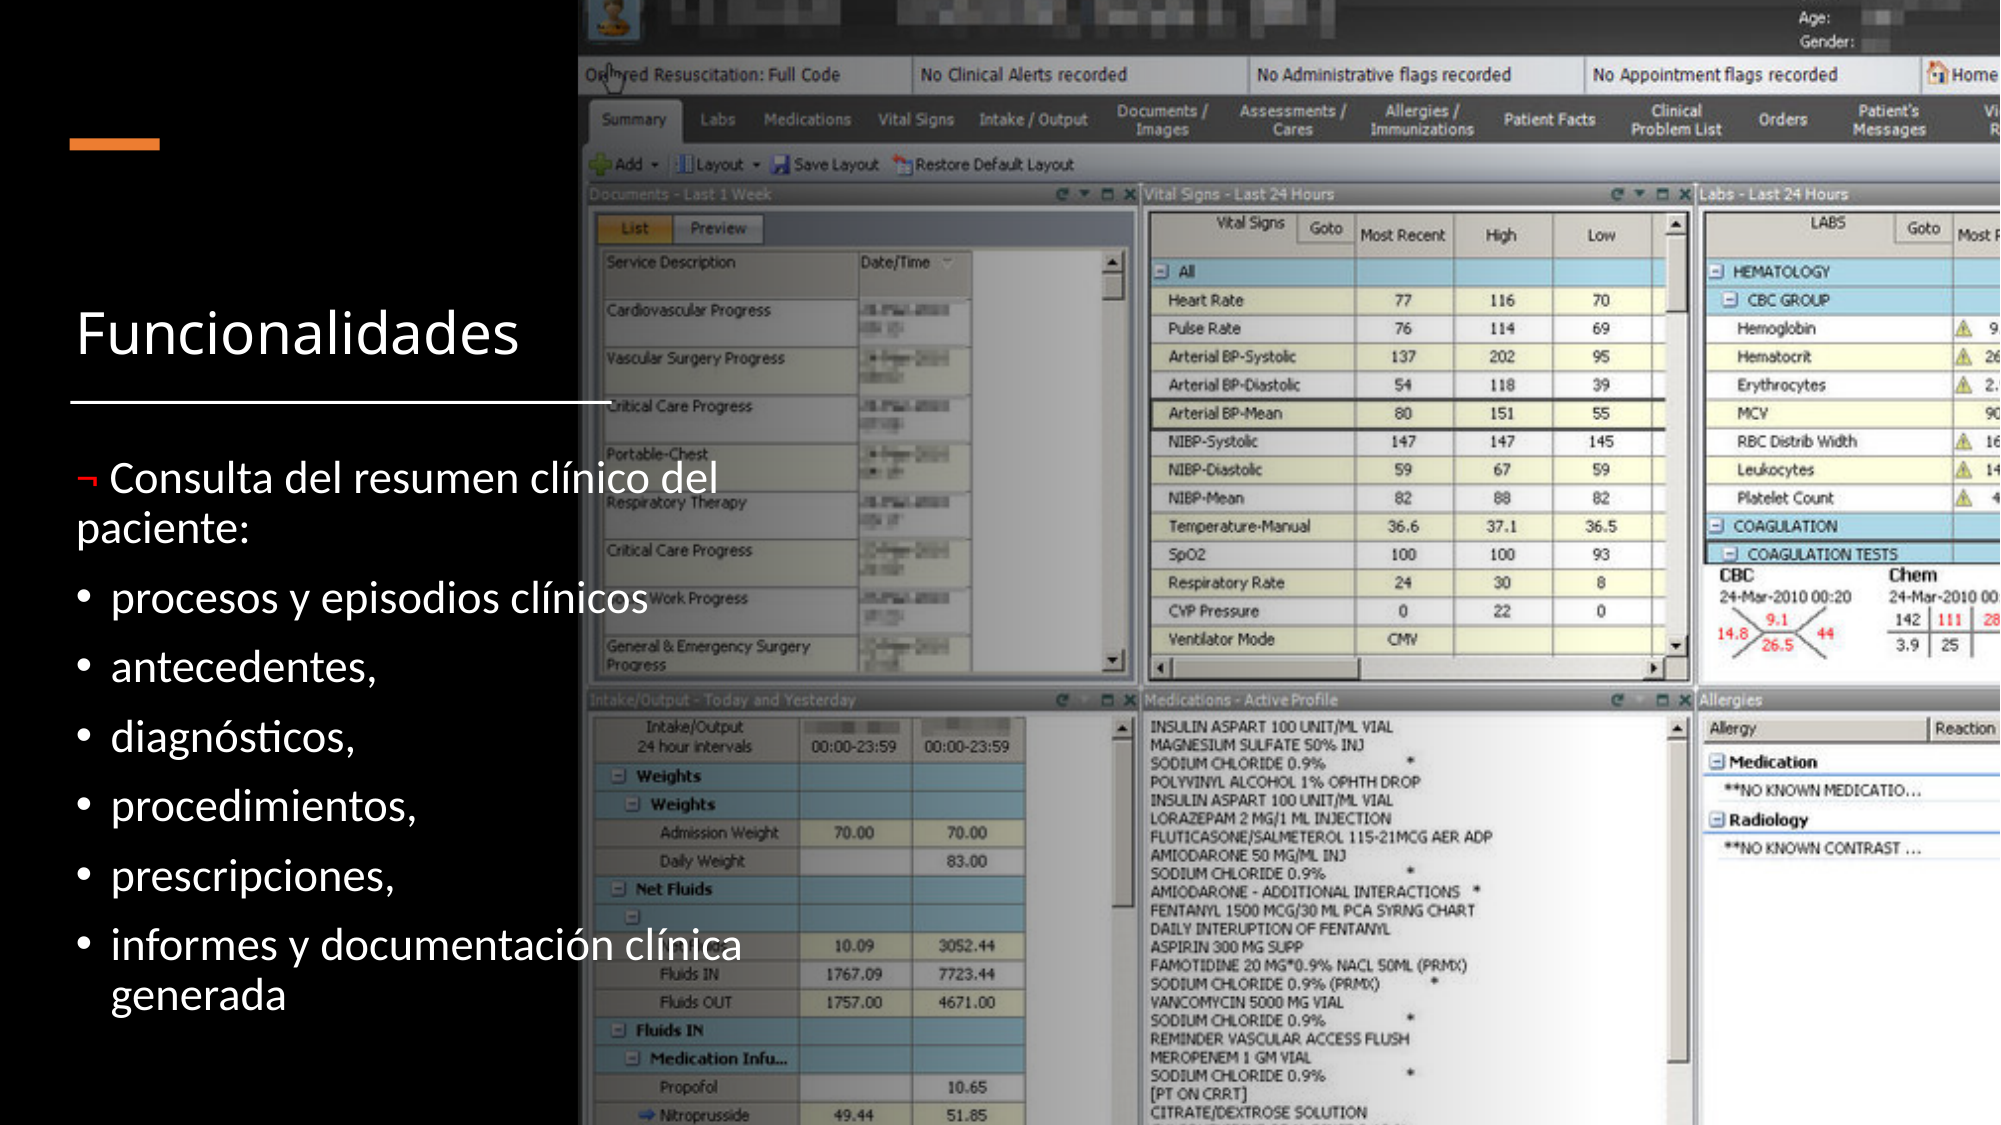

# Funcionalidades
¬ Consulta del resumen clínico del paciente:
procesos y episodios clínicos
antecedentes,
diagnósticos,
procedimientos,
prescripciones,
informes y documentación clínica generada